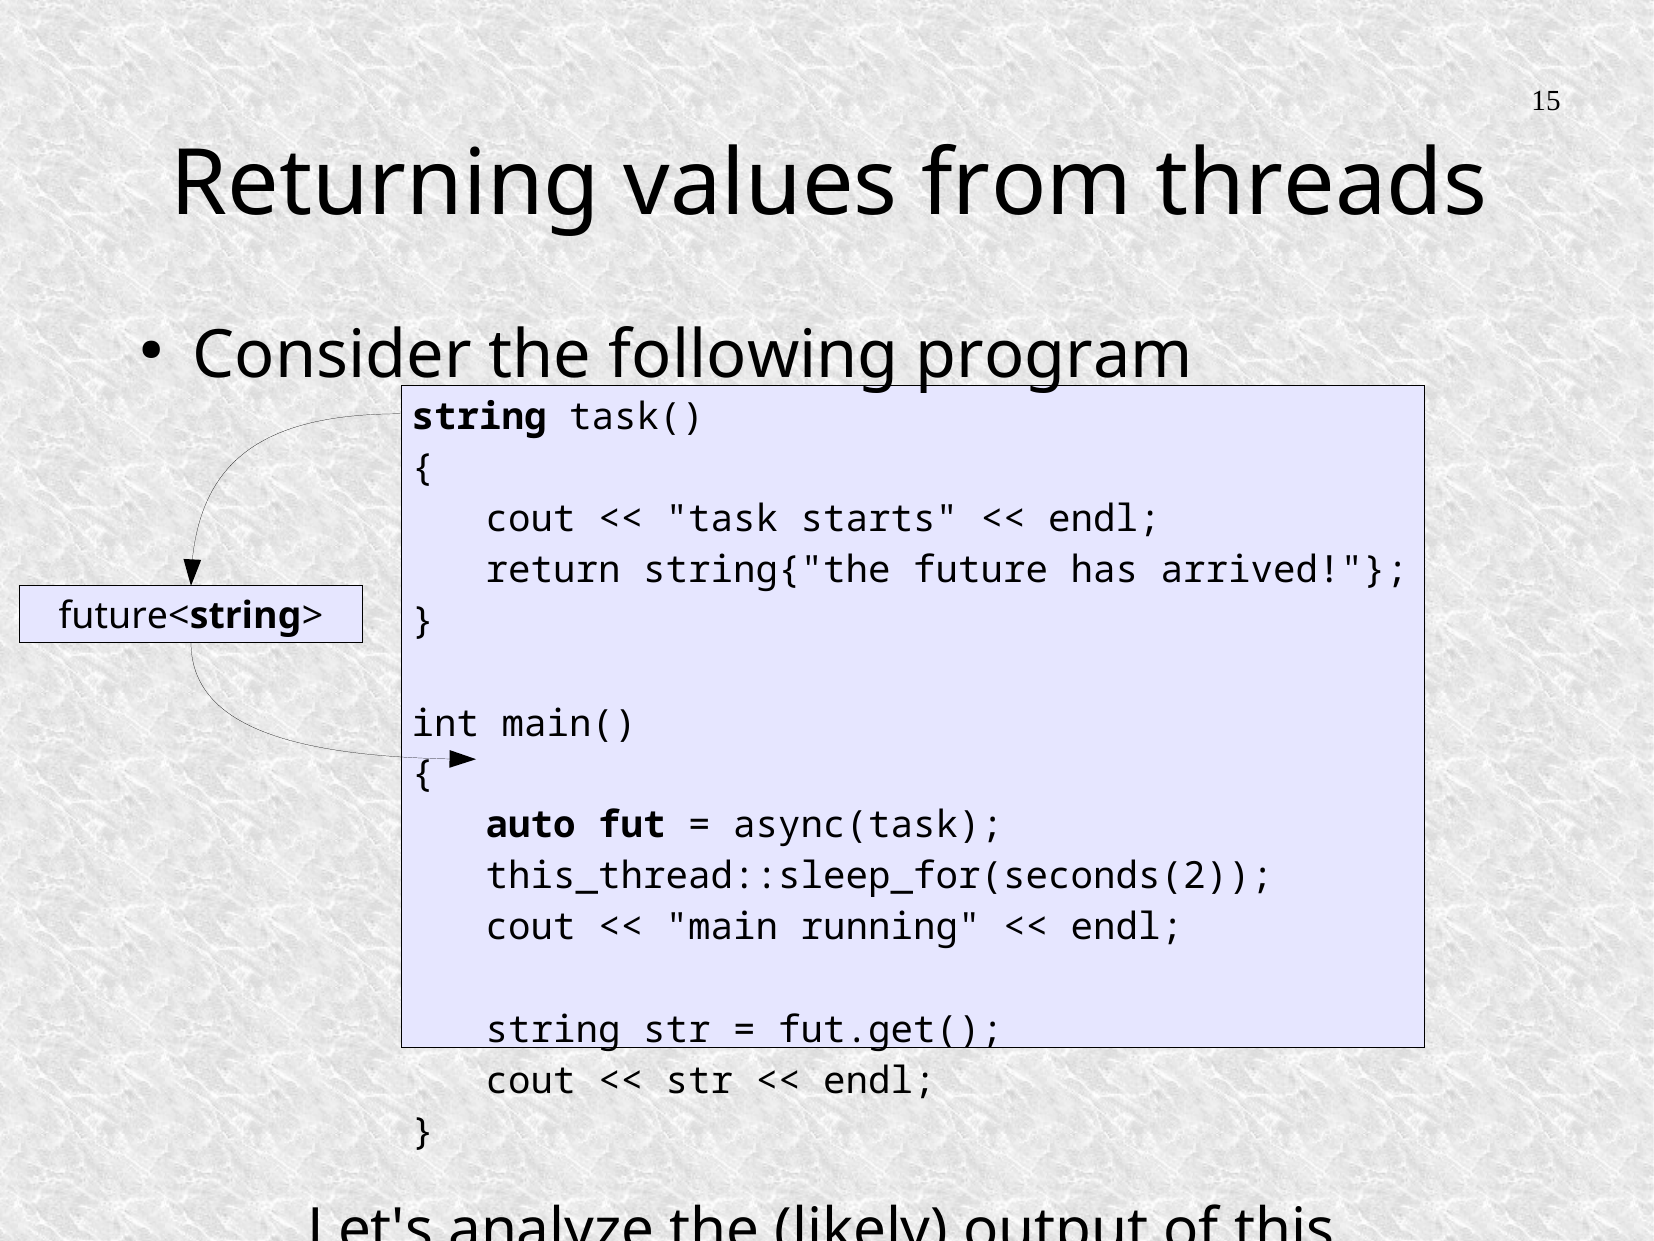

# Returning values from threads
15
Consider the following program
Let's analyze the (likely) output of this program...
string task()
{
	cout << "task starts" << endl;
	return string{"the future has arrived!"};
}
int main()
{
	auto fut = async(task);
	this_thread::sleep_for(seconds(2));
	cout << "main running" << endl;
	string str = fut.get();
	cout << str << endl;
}
future<string>